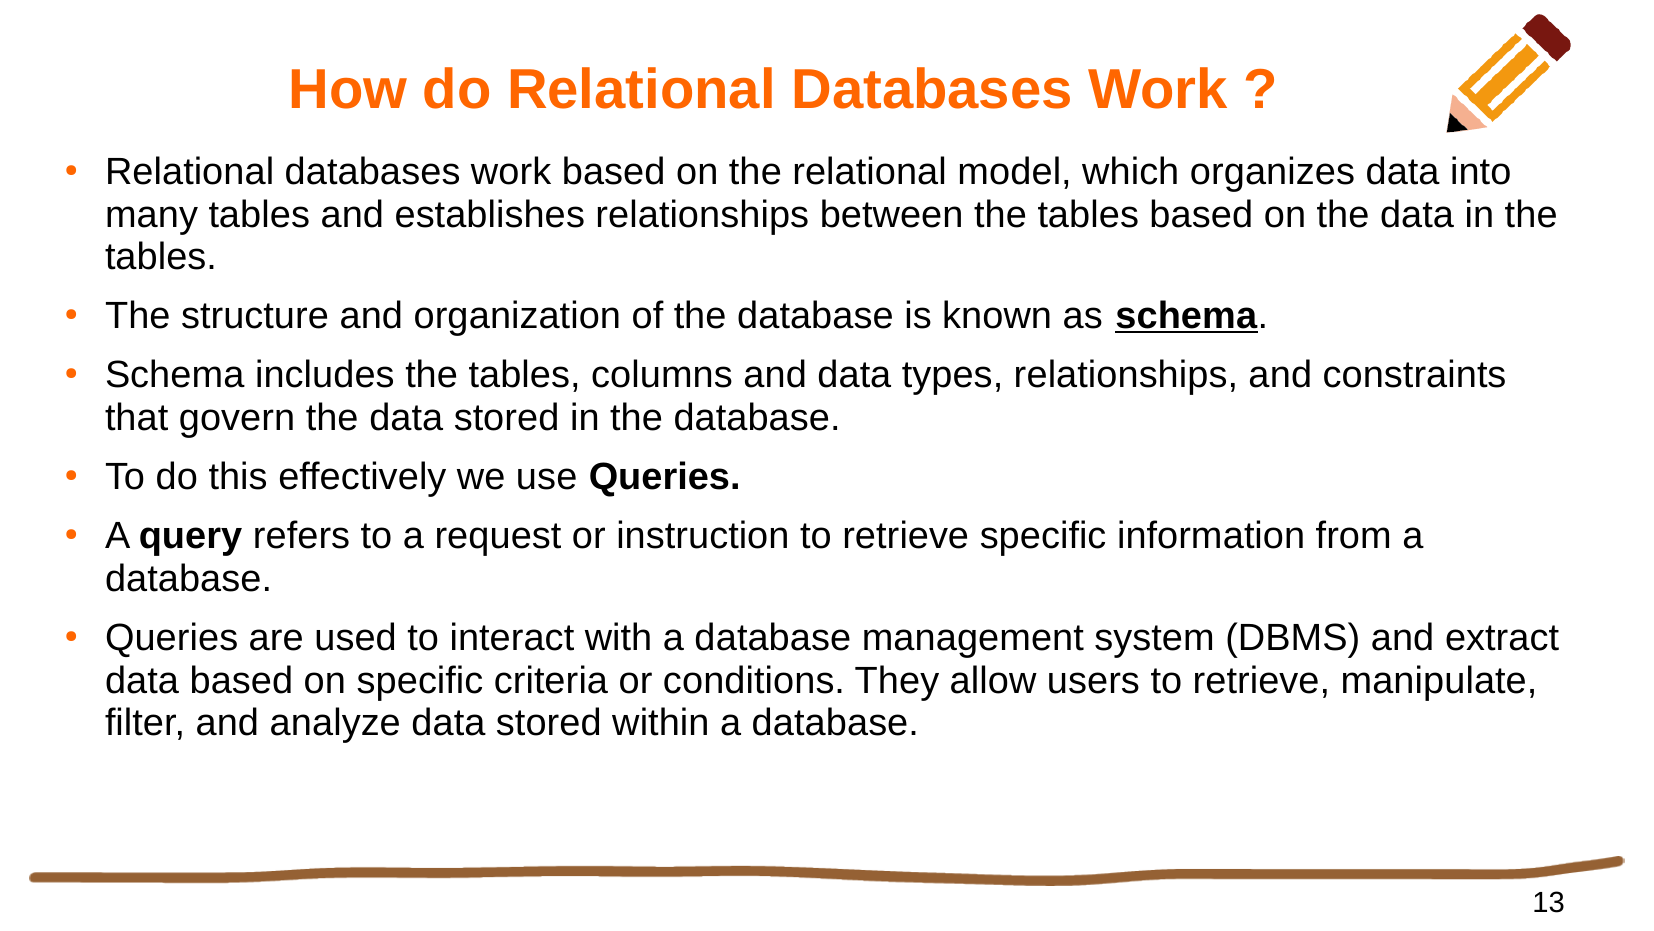

# How do Relational Databases Work ?
Relational databases work based on the relational model, which organizes data into many tables and establishes relationships between the tables based on the data in the tables.
The structure and organization of the database is known as schema.
Schema includes the tables, columns and data types, relationships, and constraints that govern the data stored in the database.
To do this effectively we use Queries.
A query refers to a request or instruction to retrieve specific information from a database.
Queries are used to interact with a database management system (DBMS) and extract data based on specific criteria or conditions. They allow users to retrieve, manipulate, filter, and analyze data stored within a database.
13